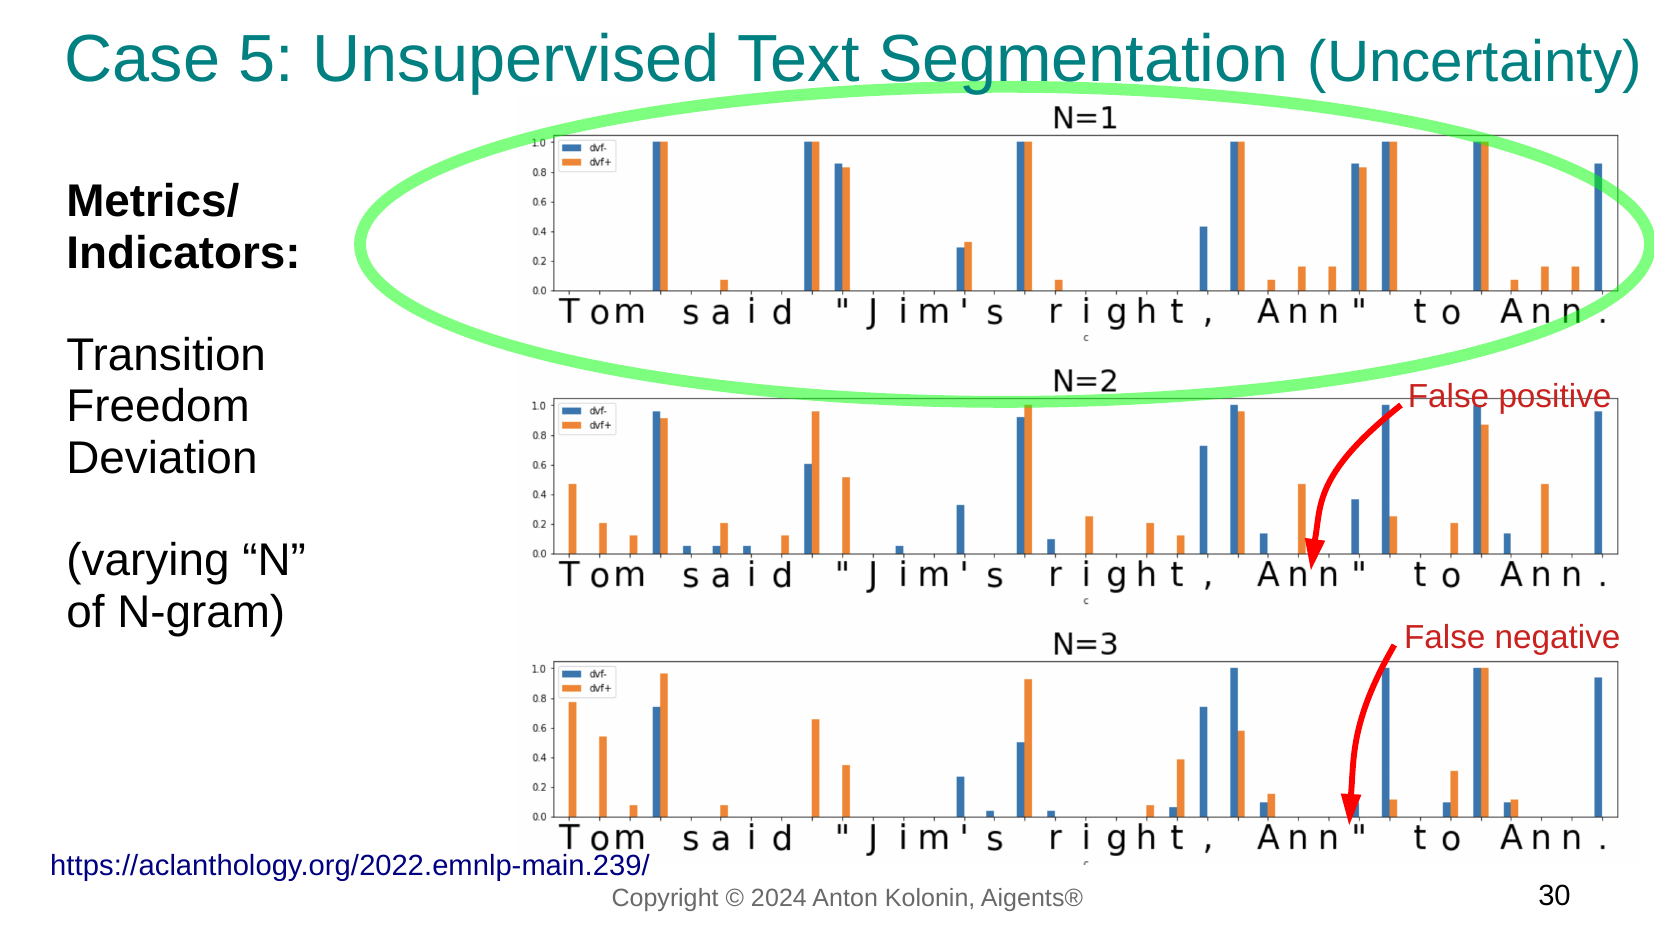

Case 5: Unsupervised Text Segmentation (Uncertainty)
Metrics/
Indicators:
Transition
Freedom
Deviation
(varying “N”
of N-gram)
False positive
False negative
https://aclanthology.org/2022.emnlp-main.239/
Copyright © 2024 Anton Kolonin, Aigents®
30